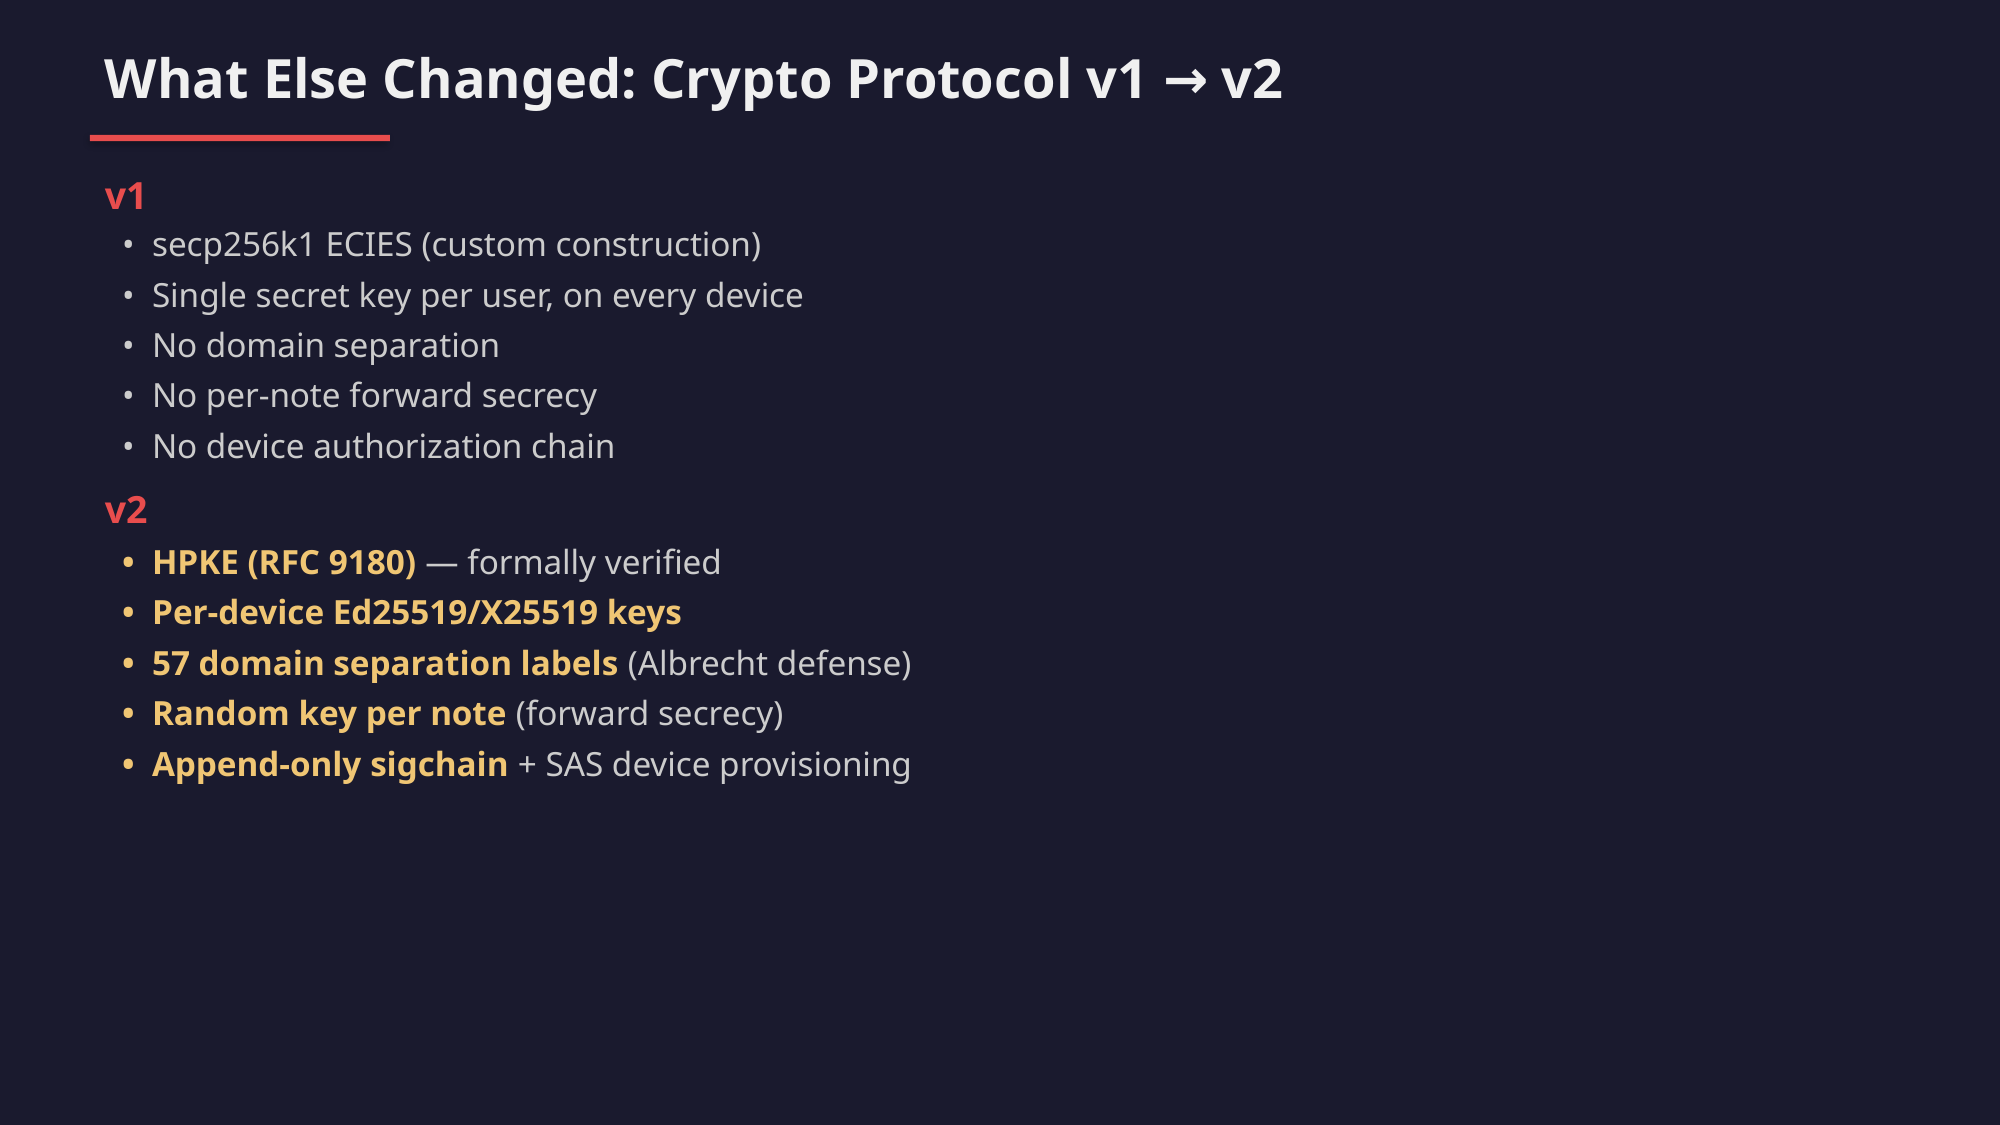

What Else Changed: Crypto Protocol v1 → v2
v1
 • secp256k1 ECIES (custom construction)
 • Single secret key per user, on every device
 • No domain separation
 • No per-note forward secrecy
 • No device authorization chain
v2
 • HPKE (RFC 9180) — formally verified
 • Per-device Ed25519/X25519 keys
 • 57 domain separation labels (Albrecht defense)
 • Random key per note (forward secrecy)
 • Append-only sigchain + SAS device provisioning